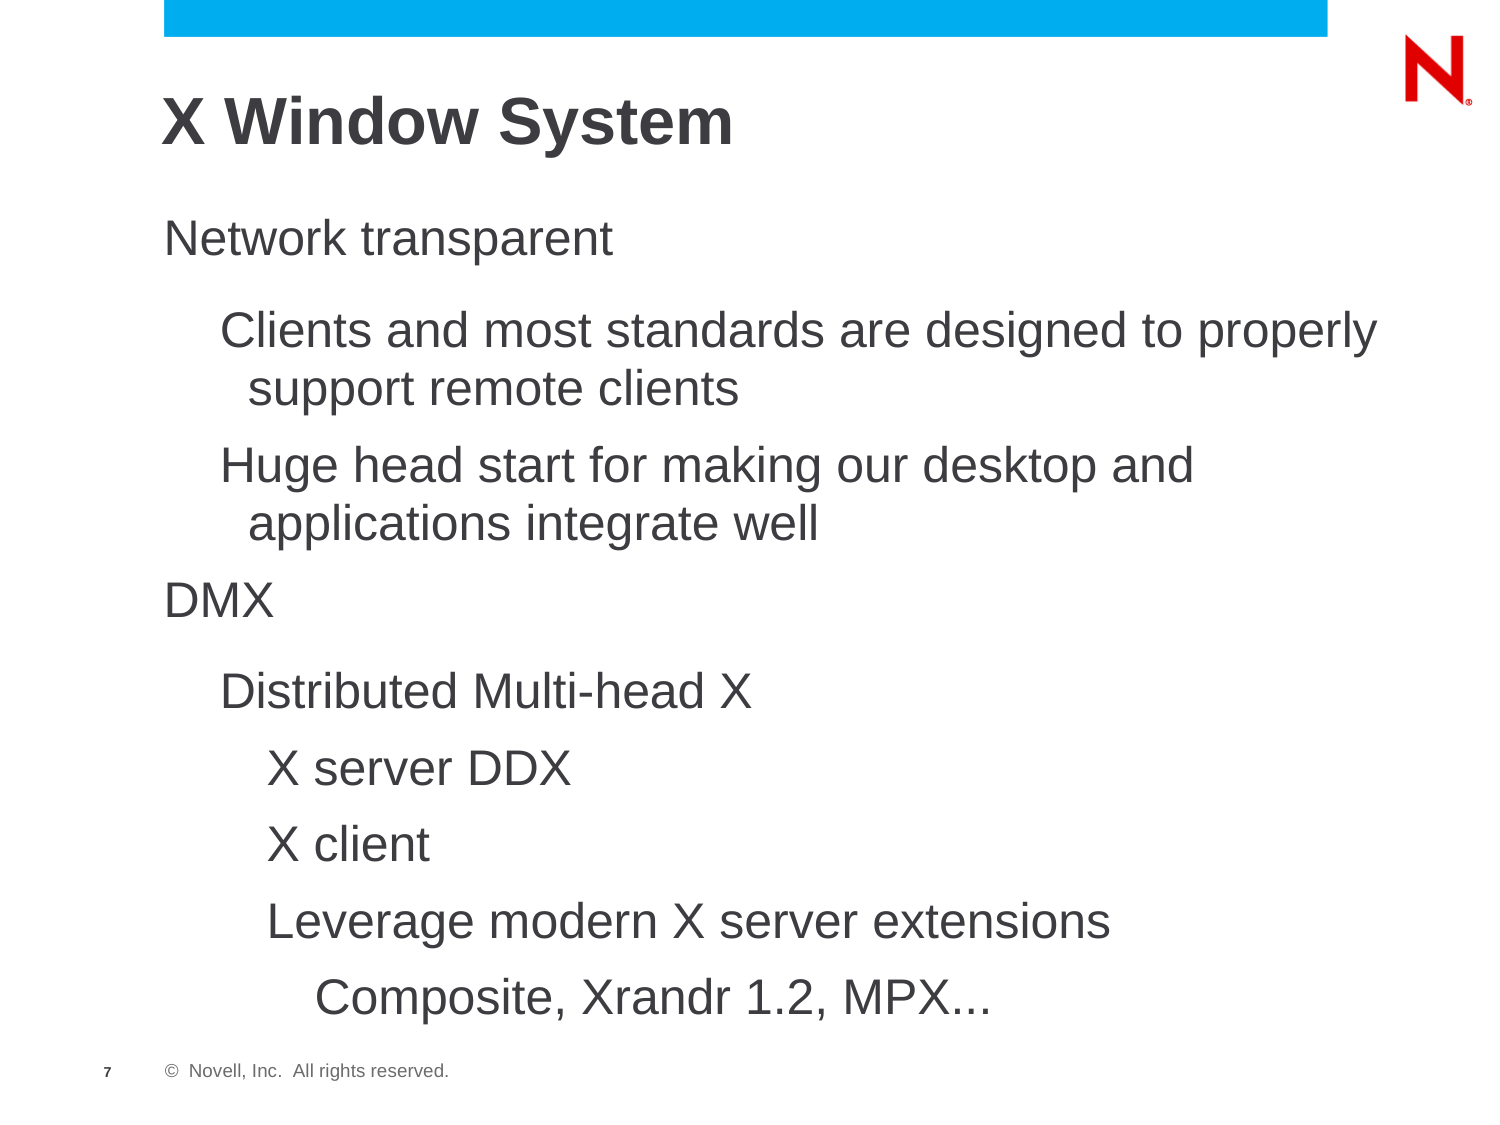

# X Window System
Network transparent
Clients and most standards are designed to properly support remote clients
Huge head start for making our desktop and applications integrate well
DMX
Distributed Multi-head X
X server DDX
X client
Leverage modern X server extensions
Composite, Xrandr 1.2, MPX...